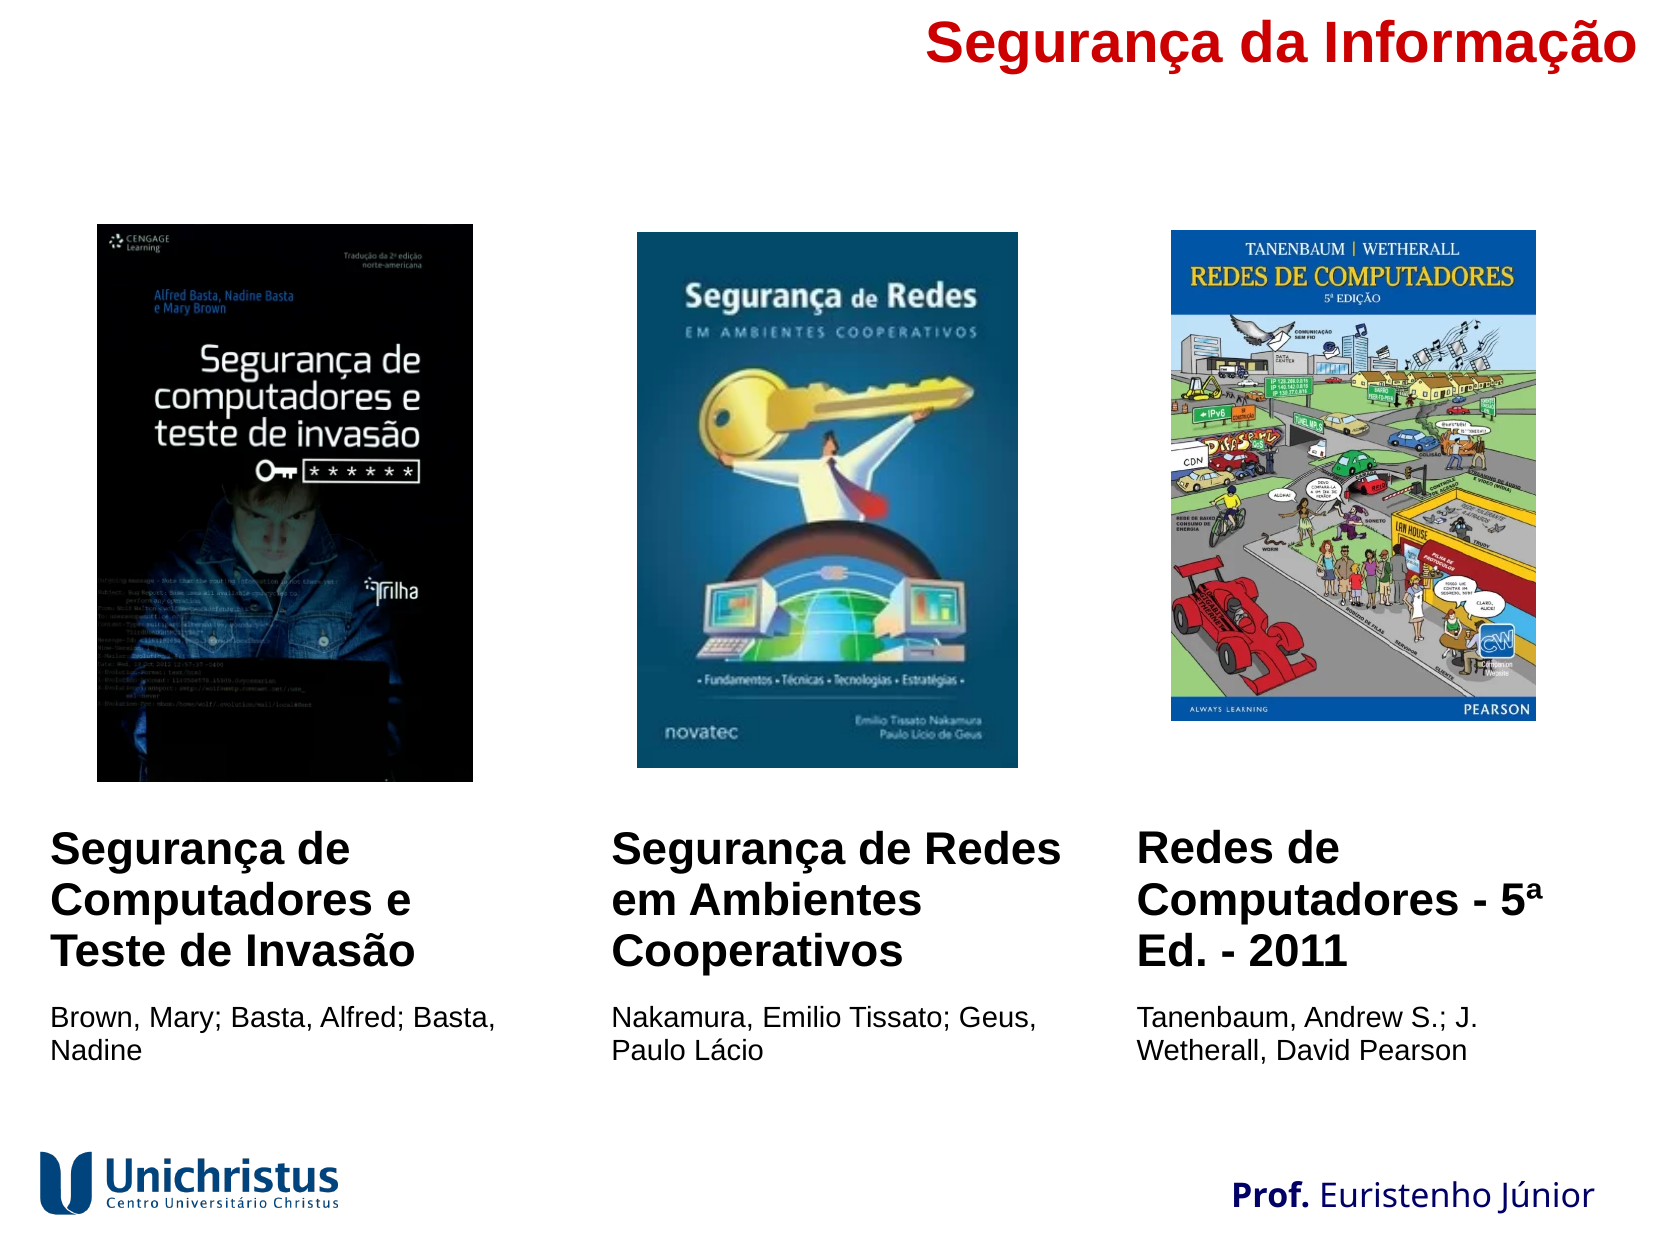

Segurança da Informação
Redes de Computadores - 5ª Ed. - 2011
Tanenbaum, Andrew S.; J. Wetherall, David Pearson
Segurança de Computadores e Teste de Invasão
Brown, Mary; Basta, Alfred; Basta, Nadine
Segurança de Redes em Ambientes Cooperativos
Nakamura, Emilio Tissato; Geus, Paulo Lácio
Prof. Euristenho Júnior